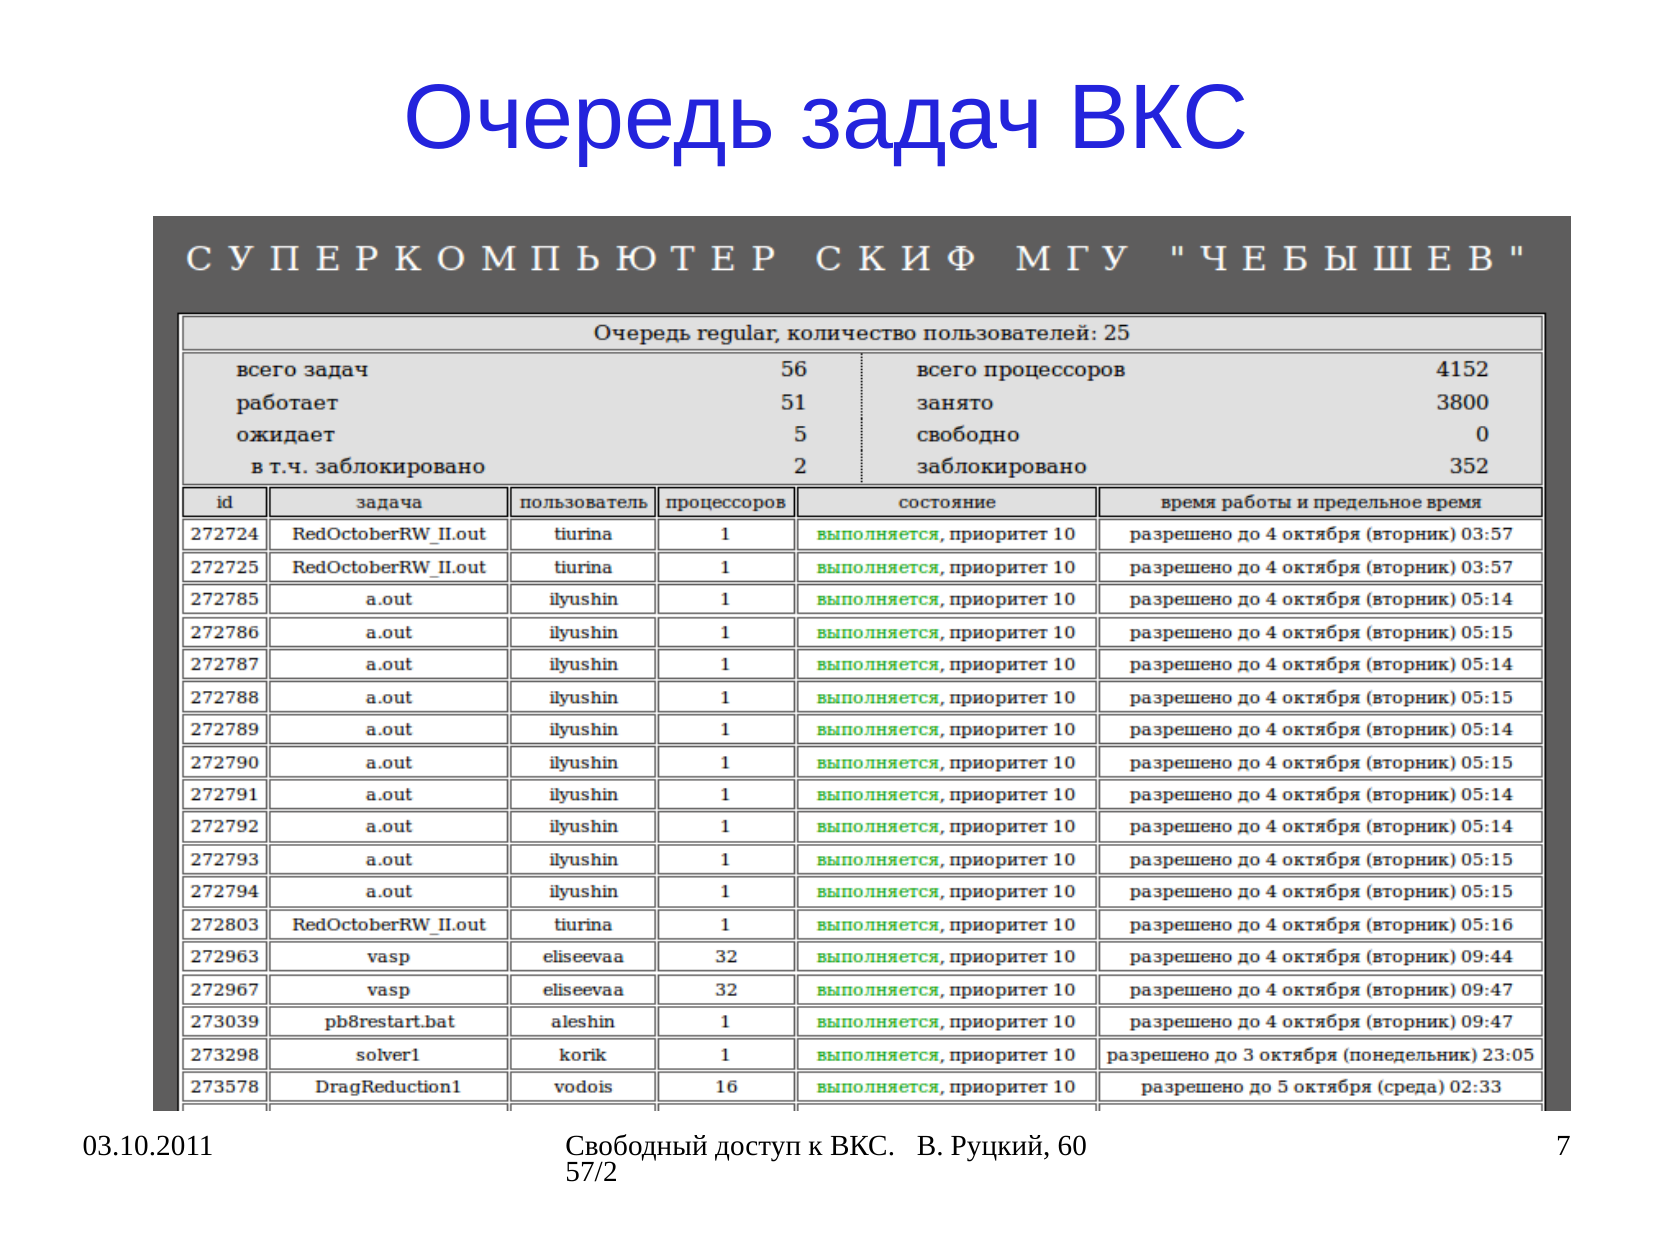

# Очередь задач ВКС
03.10.2011
Свободный доступ к ВКС. В. Руцкий, 6057/2
7